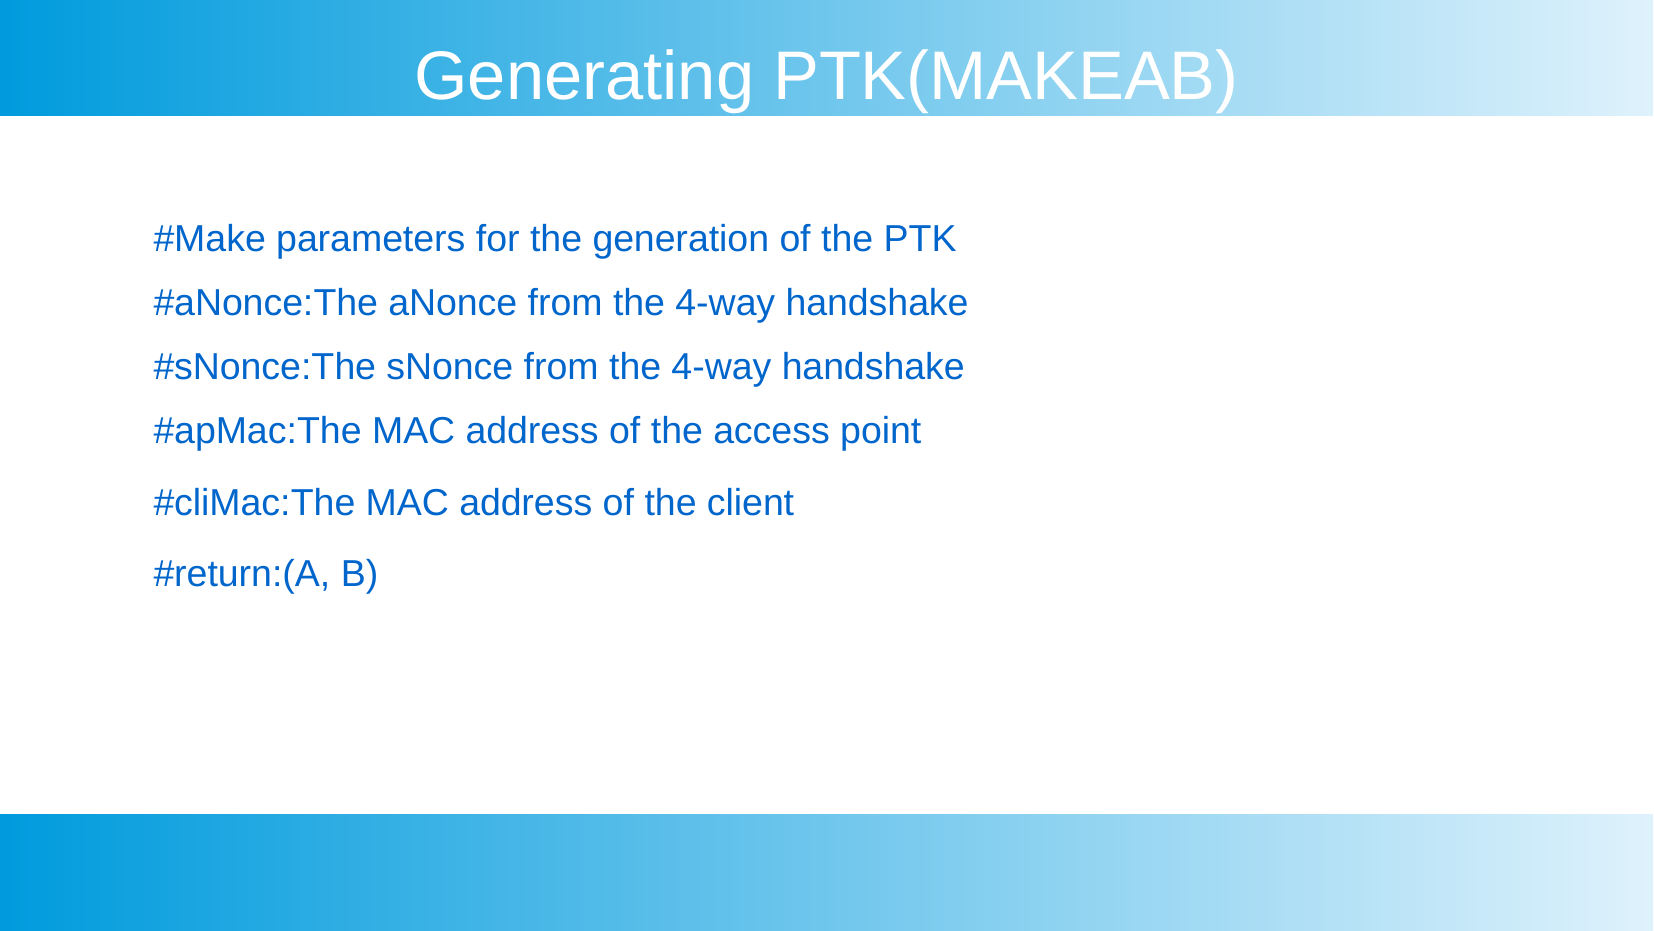

# Generating PTK(MAKEAB)
#Make parameters for the generation of the PTK
#aNonce:The aNonce from the 4-way handshake
#sNonce:The sNonce from the 4-way handshake
#apMac:The MAC address of the access point
#cliMac:The MAC address of the client
#return:(A, B)